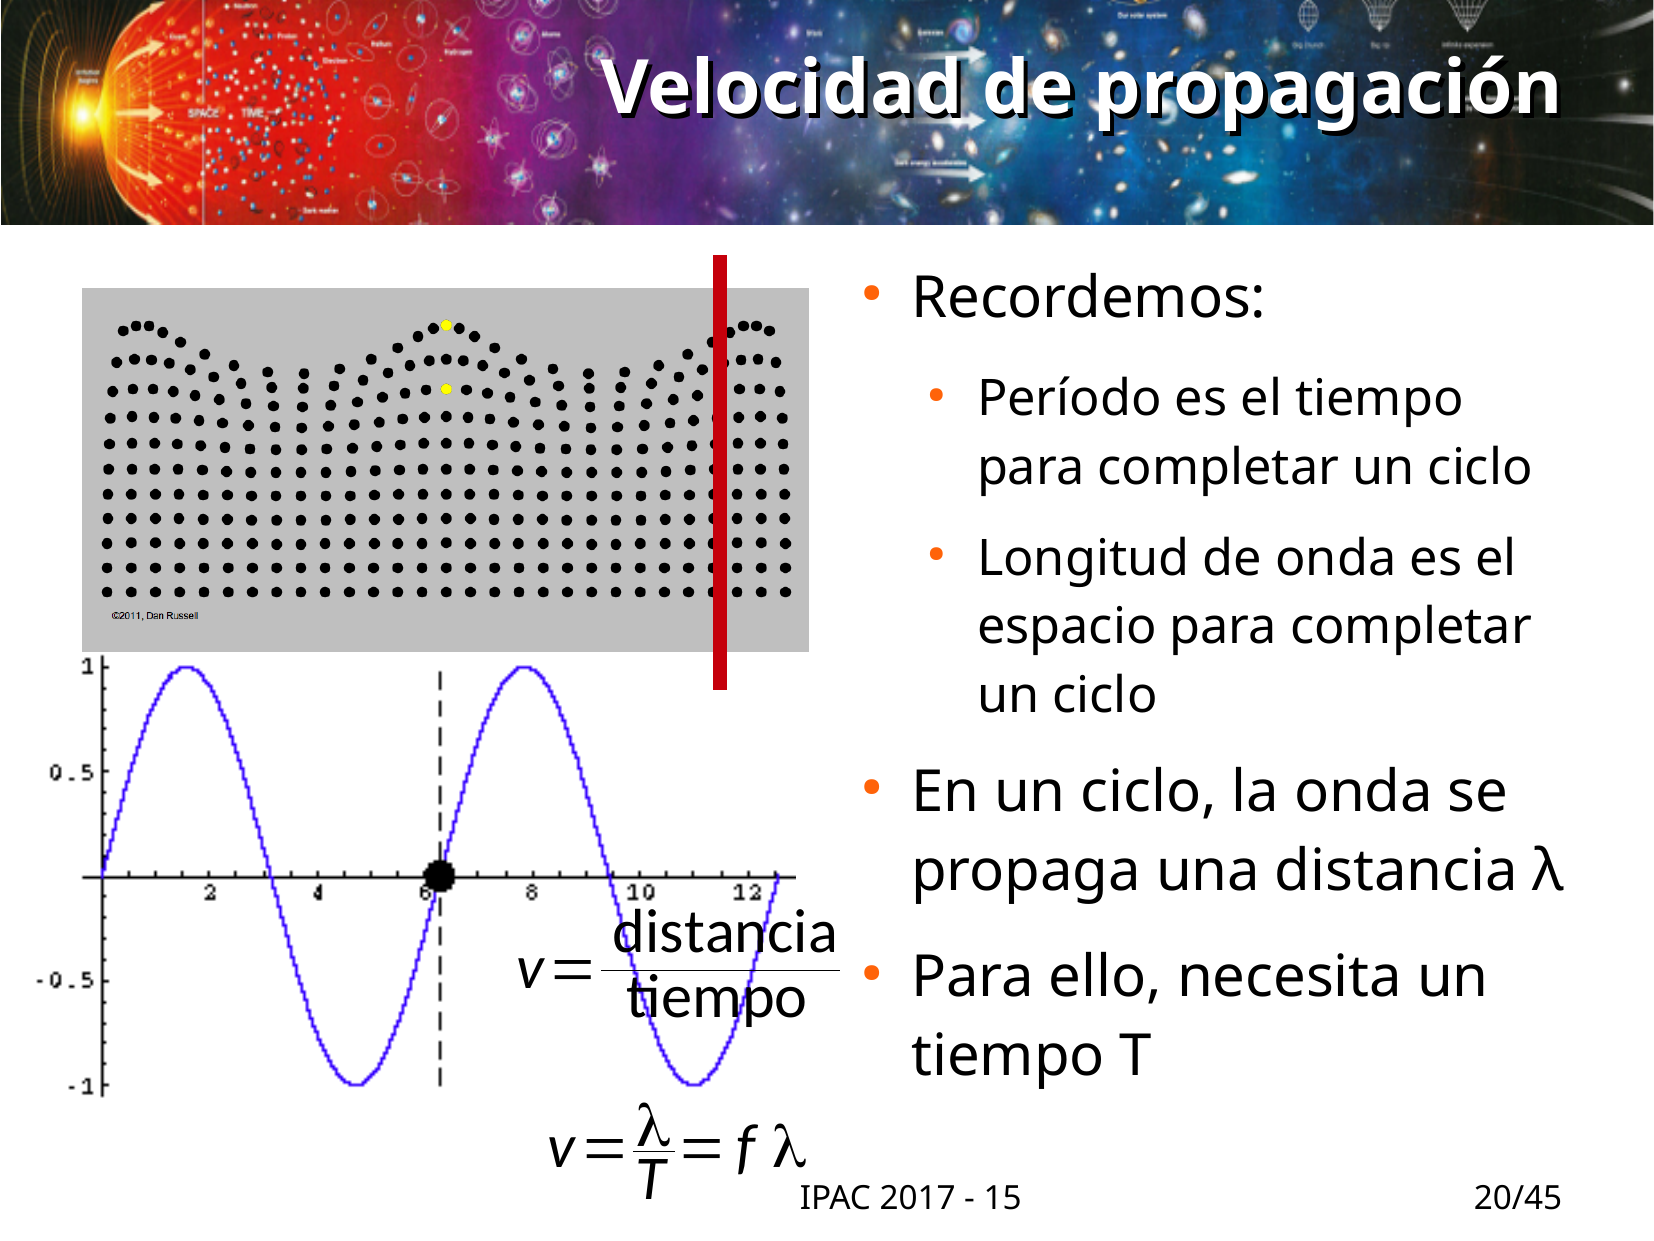

# Velocidad de propagación
Recordemos:
Período es el tiempo para completar un ciclo
Longitud de onda es el espacio para completar un ciclo
En un ciclo, la onda se propaga una distancia λ
Para ello, necesita un tiempo T
Nov 21, 2017
H. Asorey - IPAC 2017 - 15
20